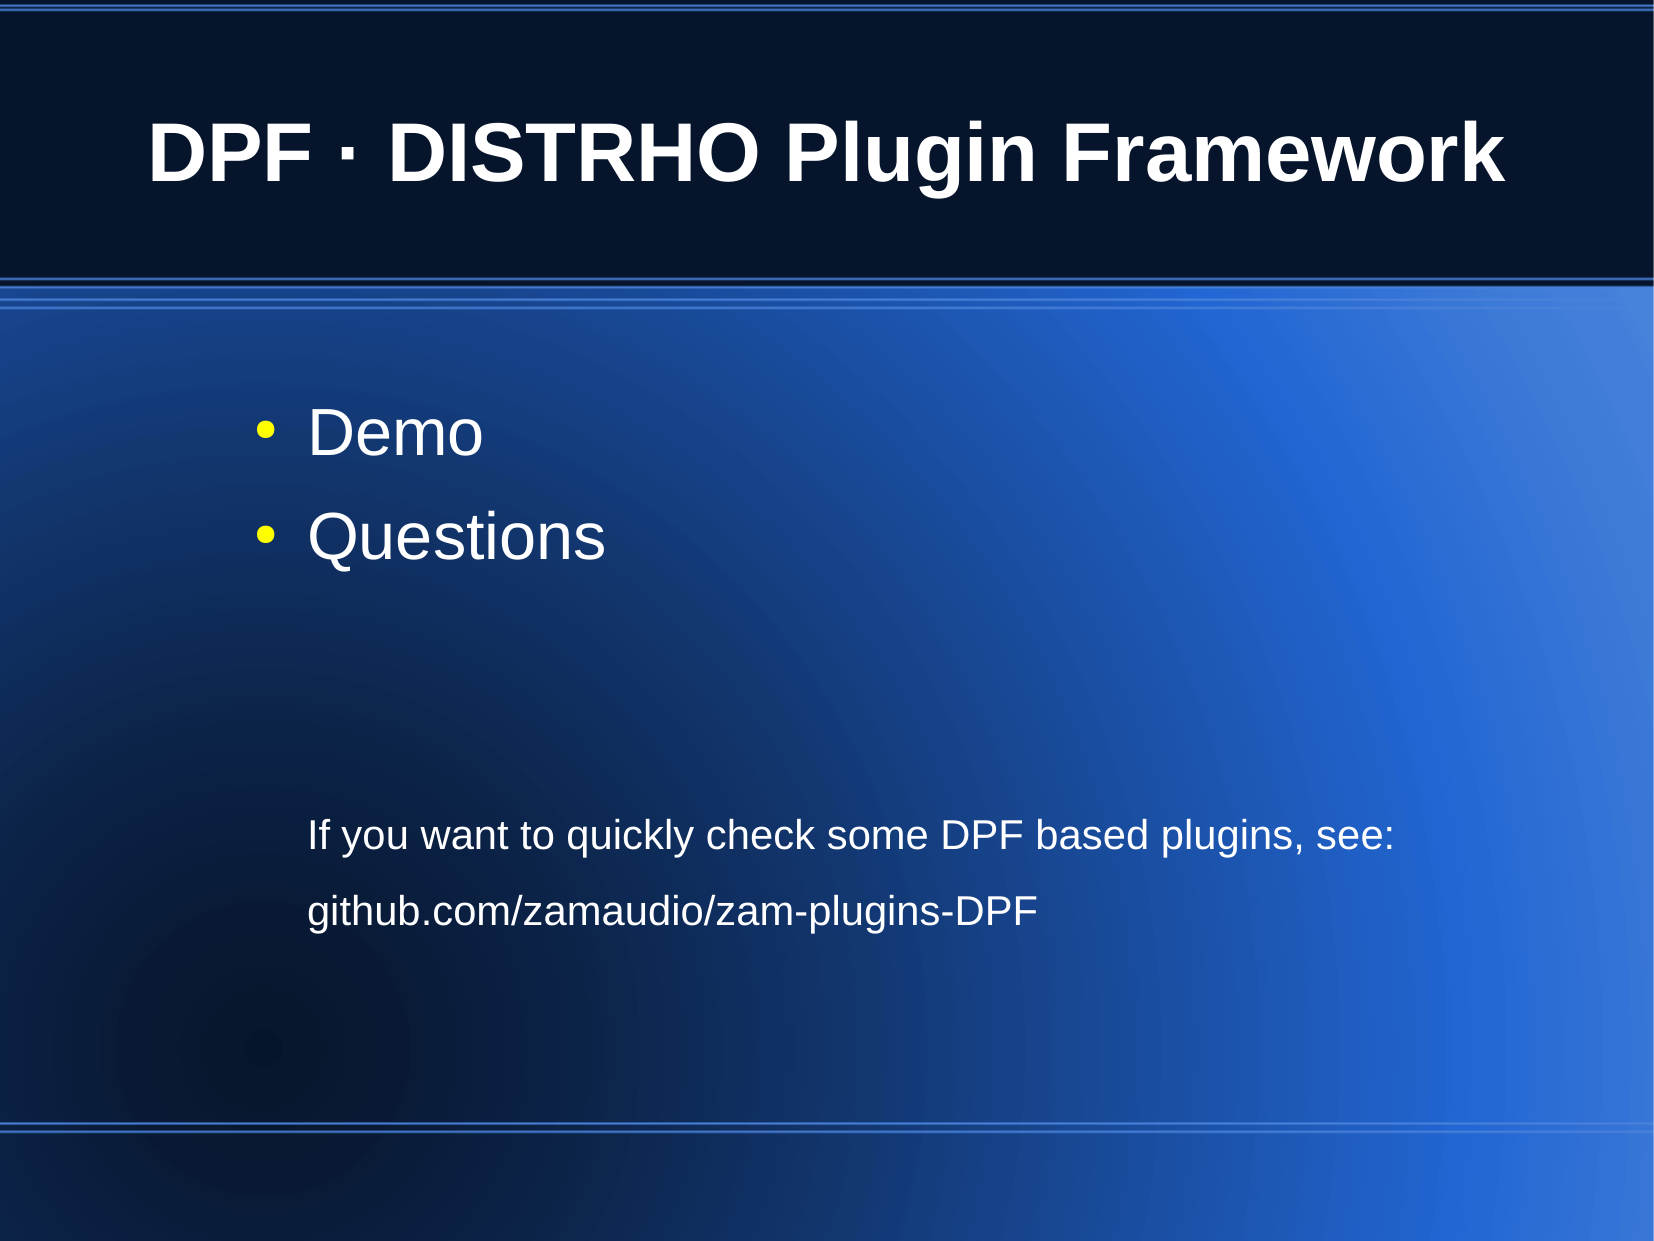

# DPF · DISTRHO Plugin Framework
Demo
Questions
If you want to quickly check some DPF based plugins, see:
github.com/zamaudio/zam-plugins-DPF